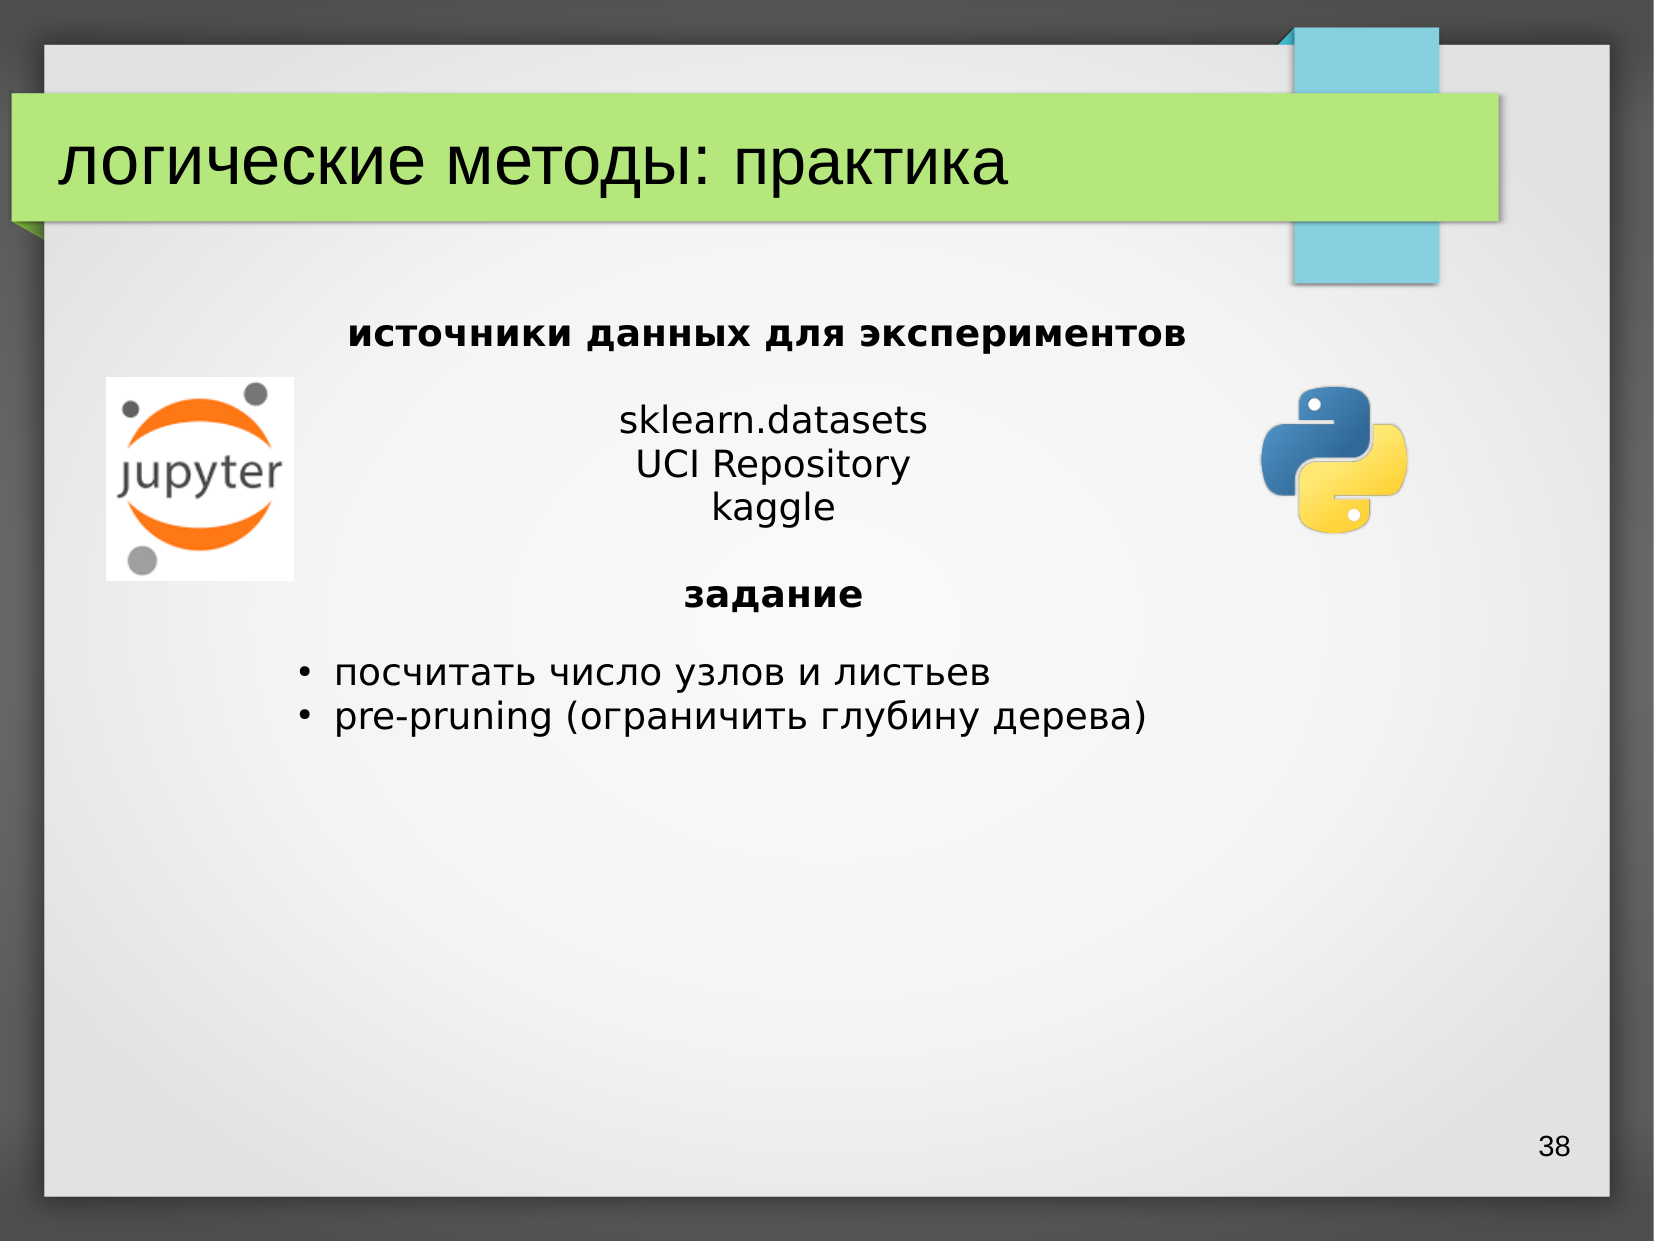

# логические методы: практика
источники данных для экспериментов
sklearn.datasets
UCI Repository
kaggle
задание
посчитать число узлов и листьев
pre-pruning (ограничить глубину дерева)
38